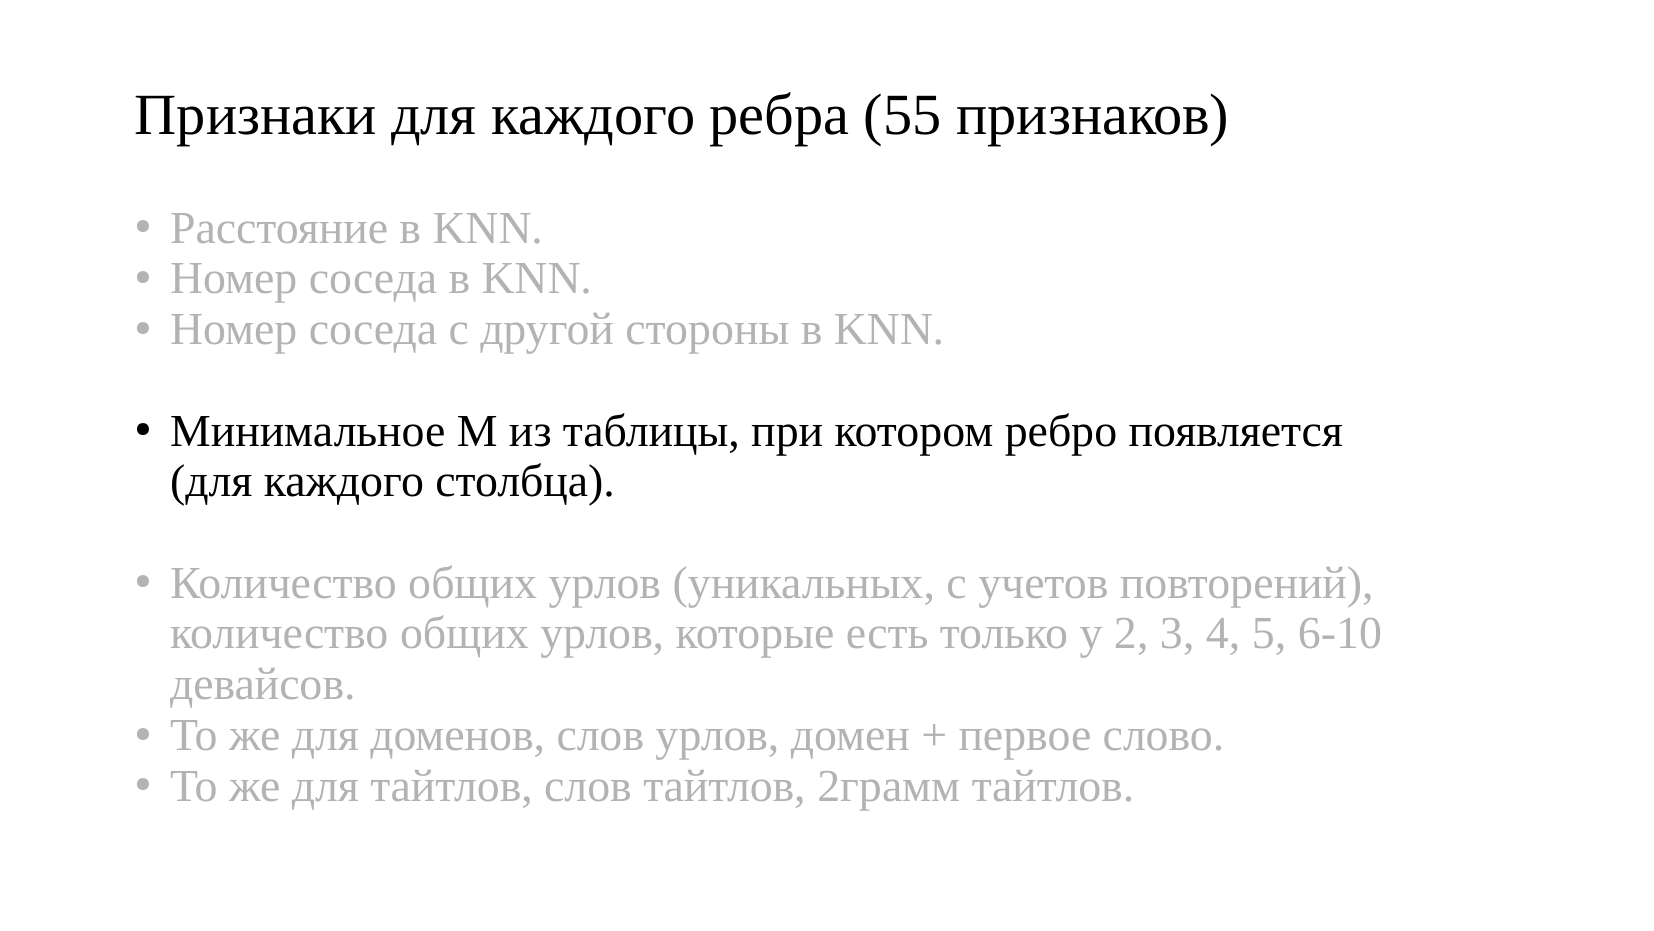

Признаки для каждого ребра (55 признаков)
Расстояние в KNN.
Номер соседа в KNN.
Номер соседа с другой стороны в KNN.
Минимальное M из таблицы, при котором ребро появляется (для каждого столбца).
Количество общих урлов (уникальных, с учетов повторений), количество общих урлов, которые есть только у 2, 3, 4, 5, 6-10 девайсов.
То же для доменов, слов урлов, домен + первое слово.
То же для тайтлов, слов тайтлов, 2грамм тайтлов.